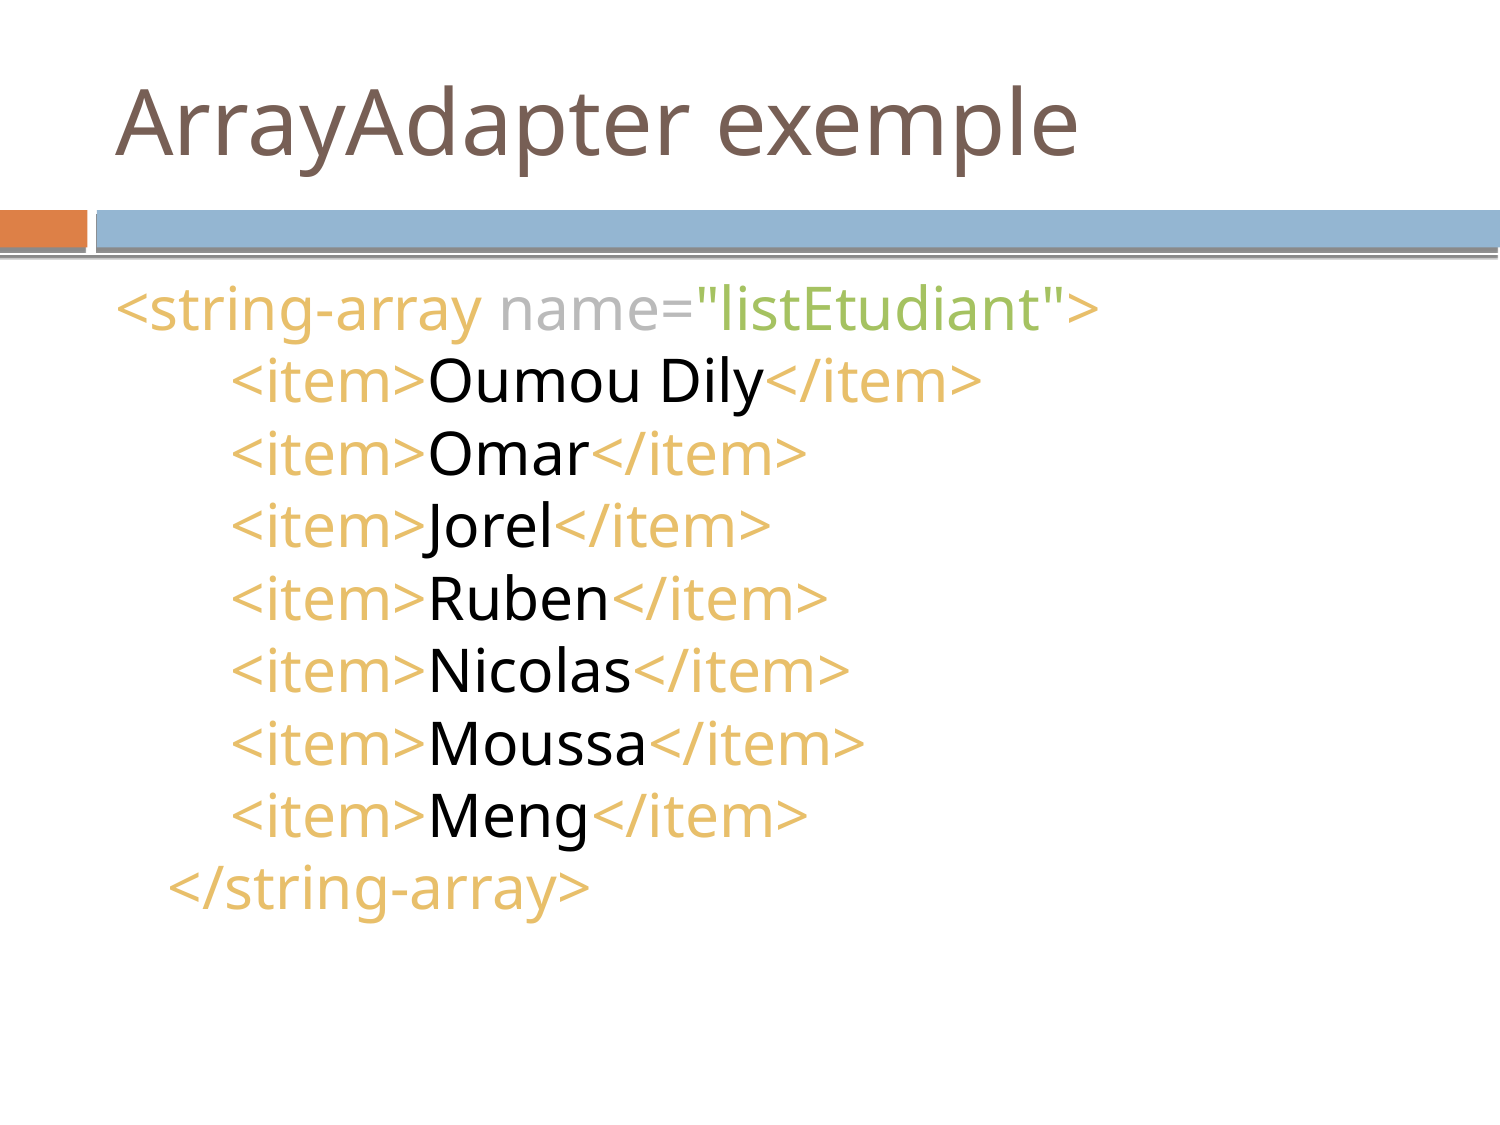

# ArrayAdapter exemple
<string-array name="listEtudiant">
 <item>Oumou Dily</item>
 <item>Omar</item>
 <item>Jorel</item>
 <item>Ruben</item>
 <item>Nicolas</item>
 <item>Moussa</item>
 <item>Meng</item>
</string-array>